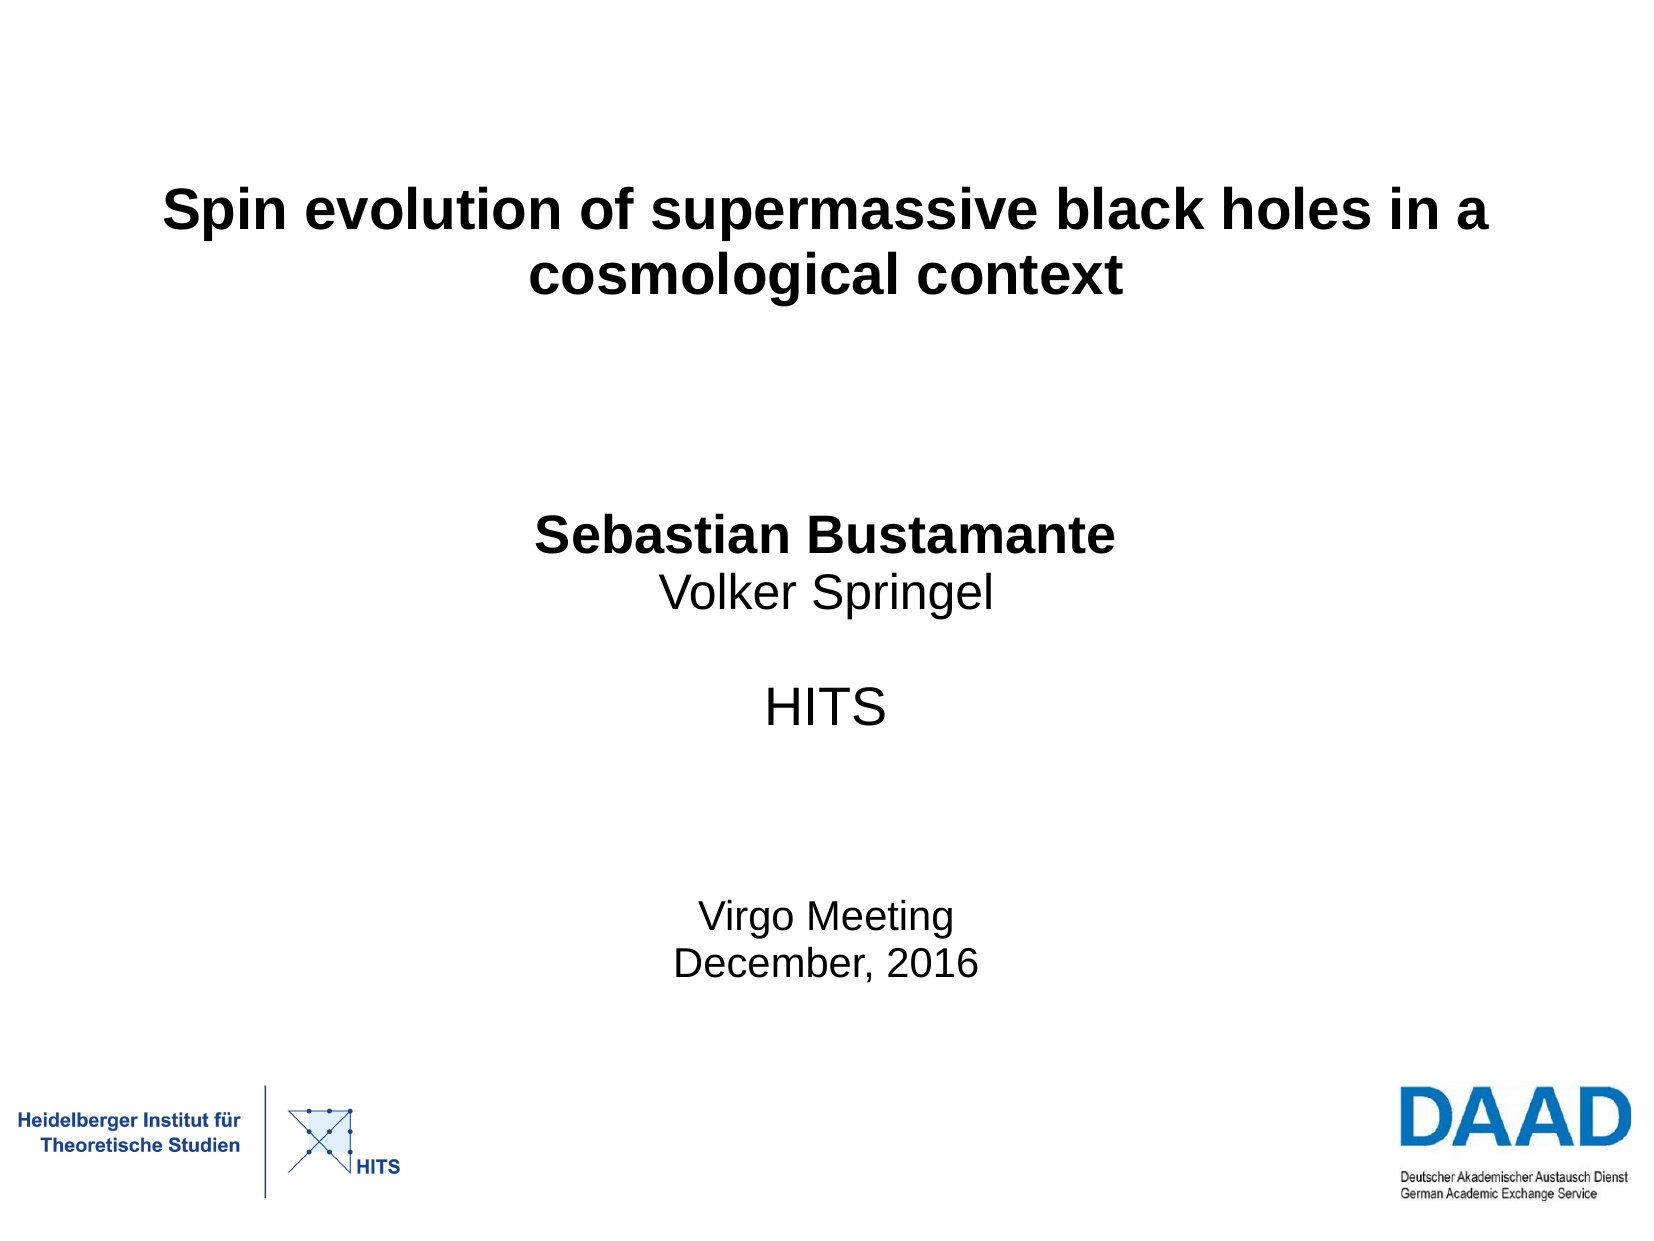

# Spin evolution of supermassive black holes in a cosmological context
Sebastian Bustamante
Volker Springel
HITS
Virgo Meeting
December, 2016